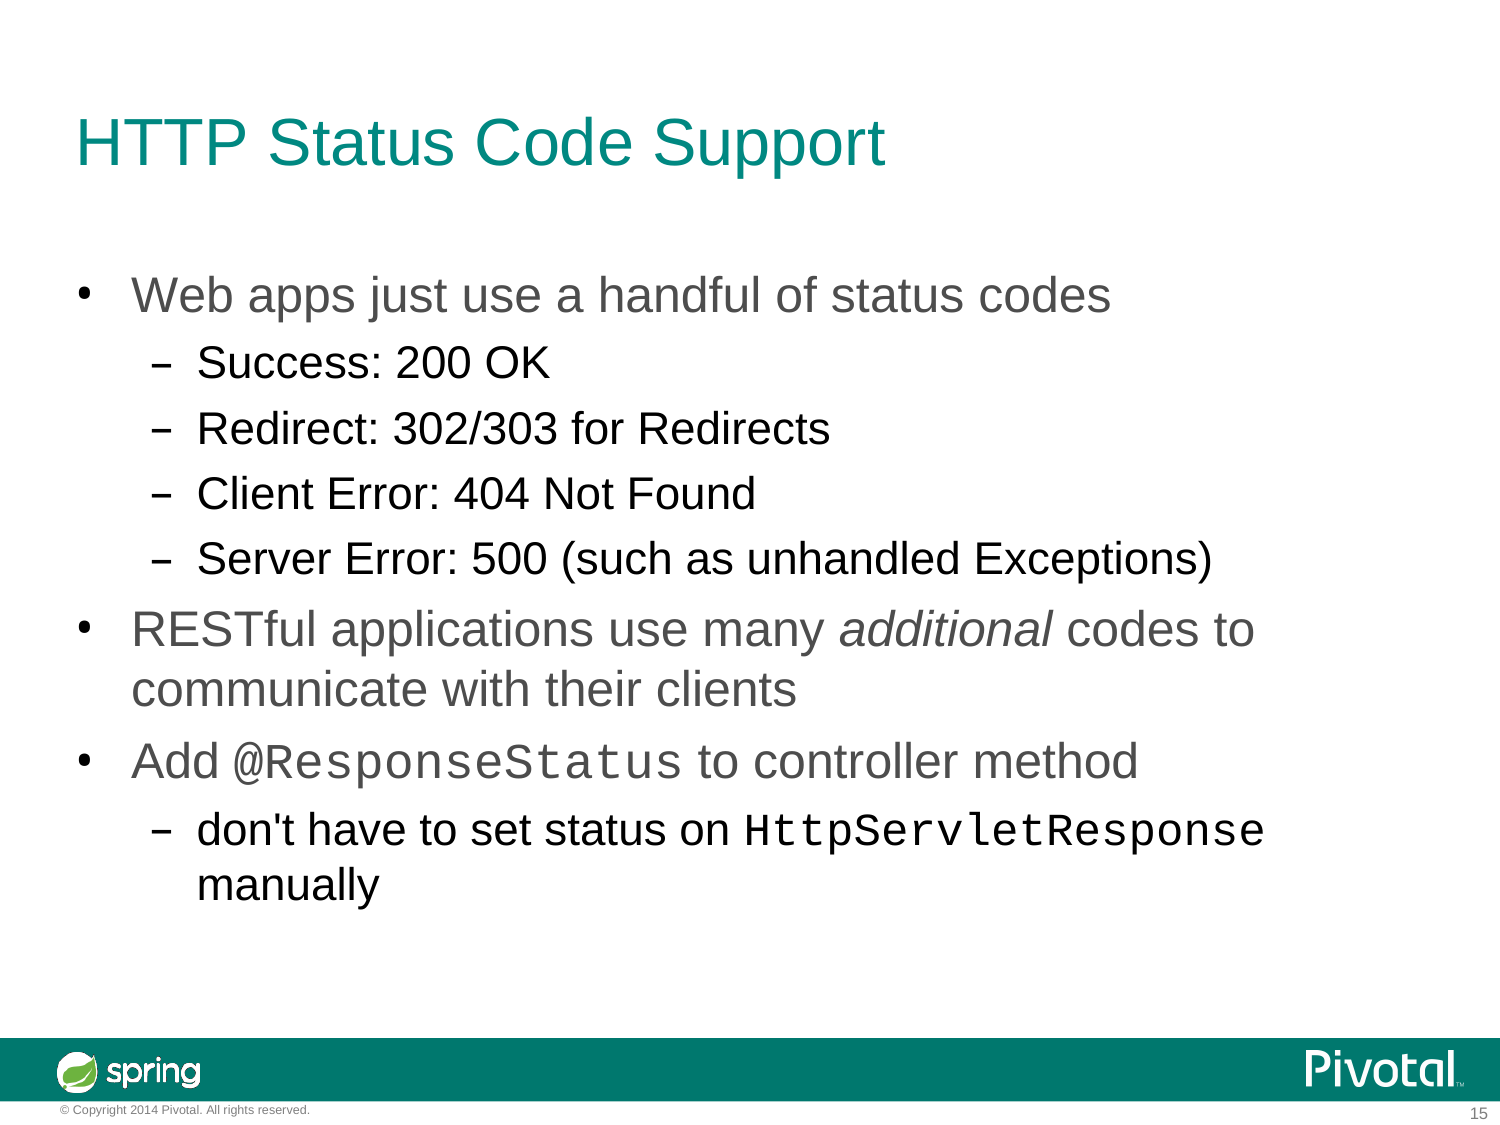

# HTTP Status Code Support
Web apps just use a handful of status codes
Success: 200 OK
Redirect: 302/303 for Redirects
Client Error: 404 Not Found
Server Error: 500 (such as unhandled Exceptions)
RESTful applications use many additional codes to communicate with their clients
Add @ResponseStatus to controller method
don't have to set status on HttpServletResponse manually